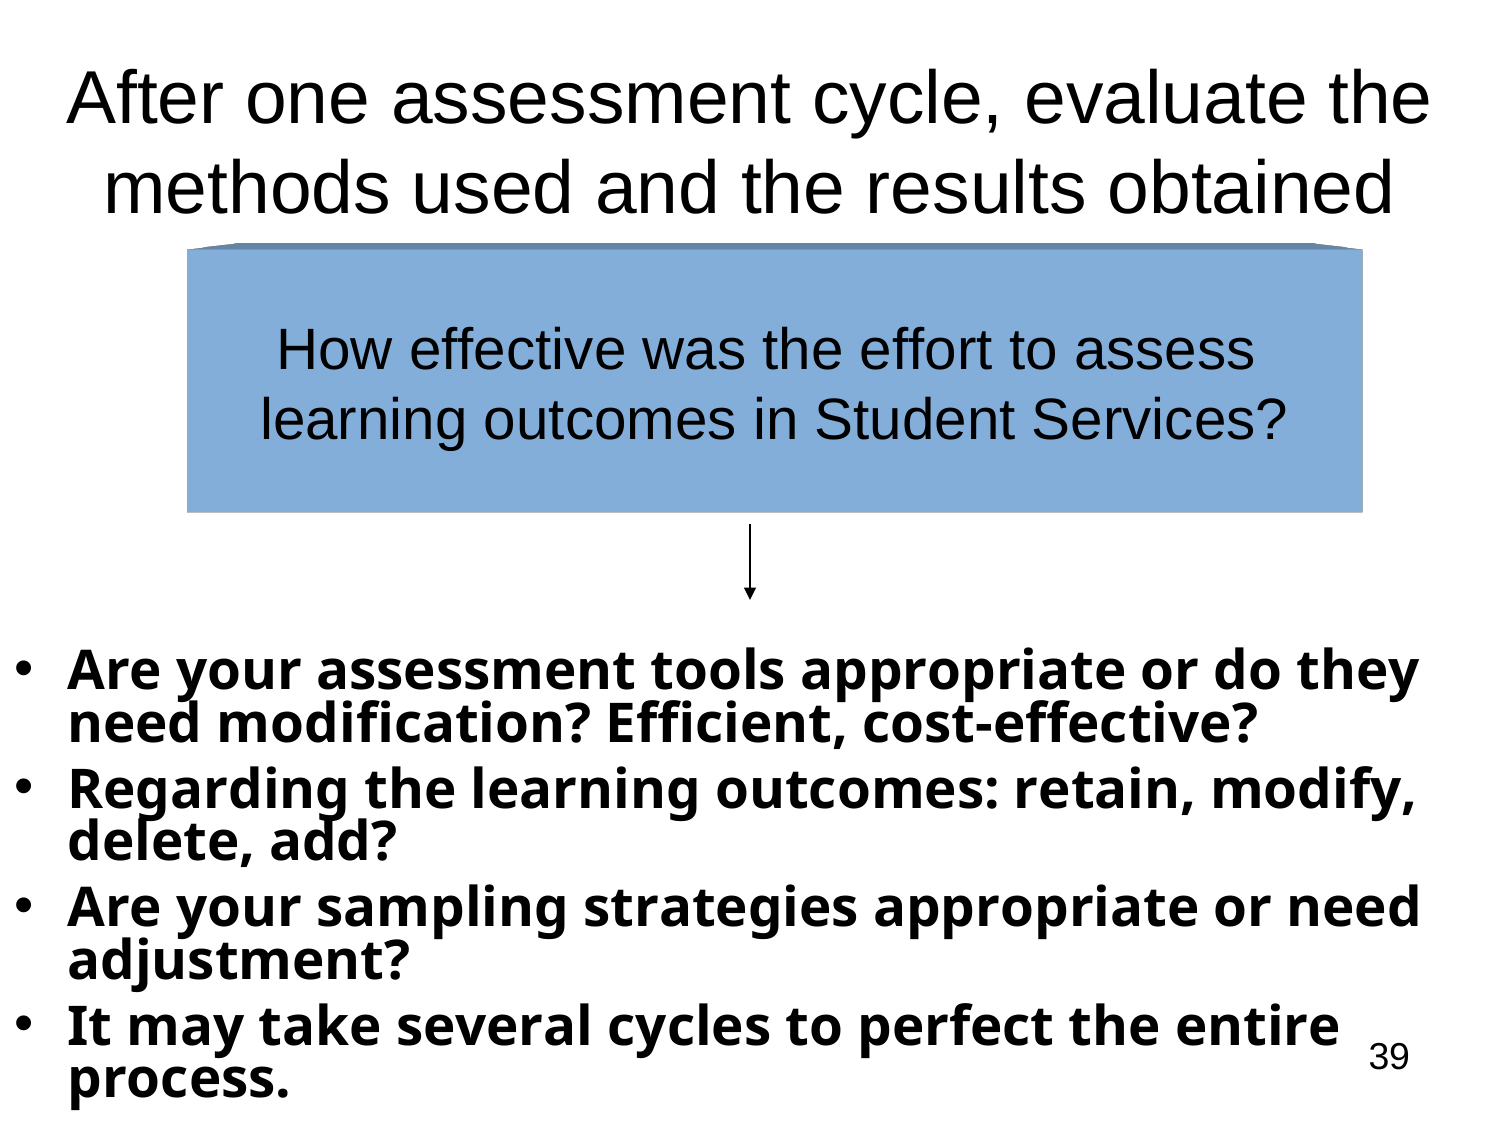

# After one assessment cycle, evaluate the methods used and the results obtained
How effective was the effort to assess
learning outcomes in Student Services?
Are your assessment tools appropriate or do they need modification? Efficient, cost-effective?
Regarding the learning outcomes: retain, modify, delete, add?
Are your sampling strategies appropriate or need adjustment?
It may take several cycles to perfect the entire process.
39